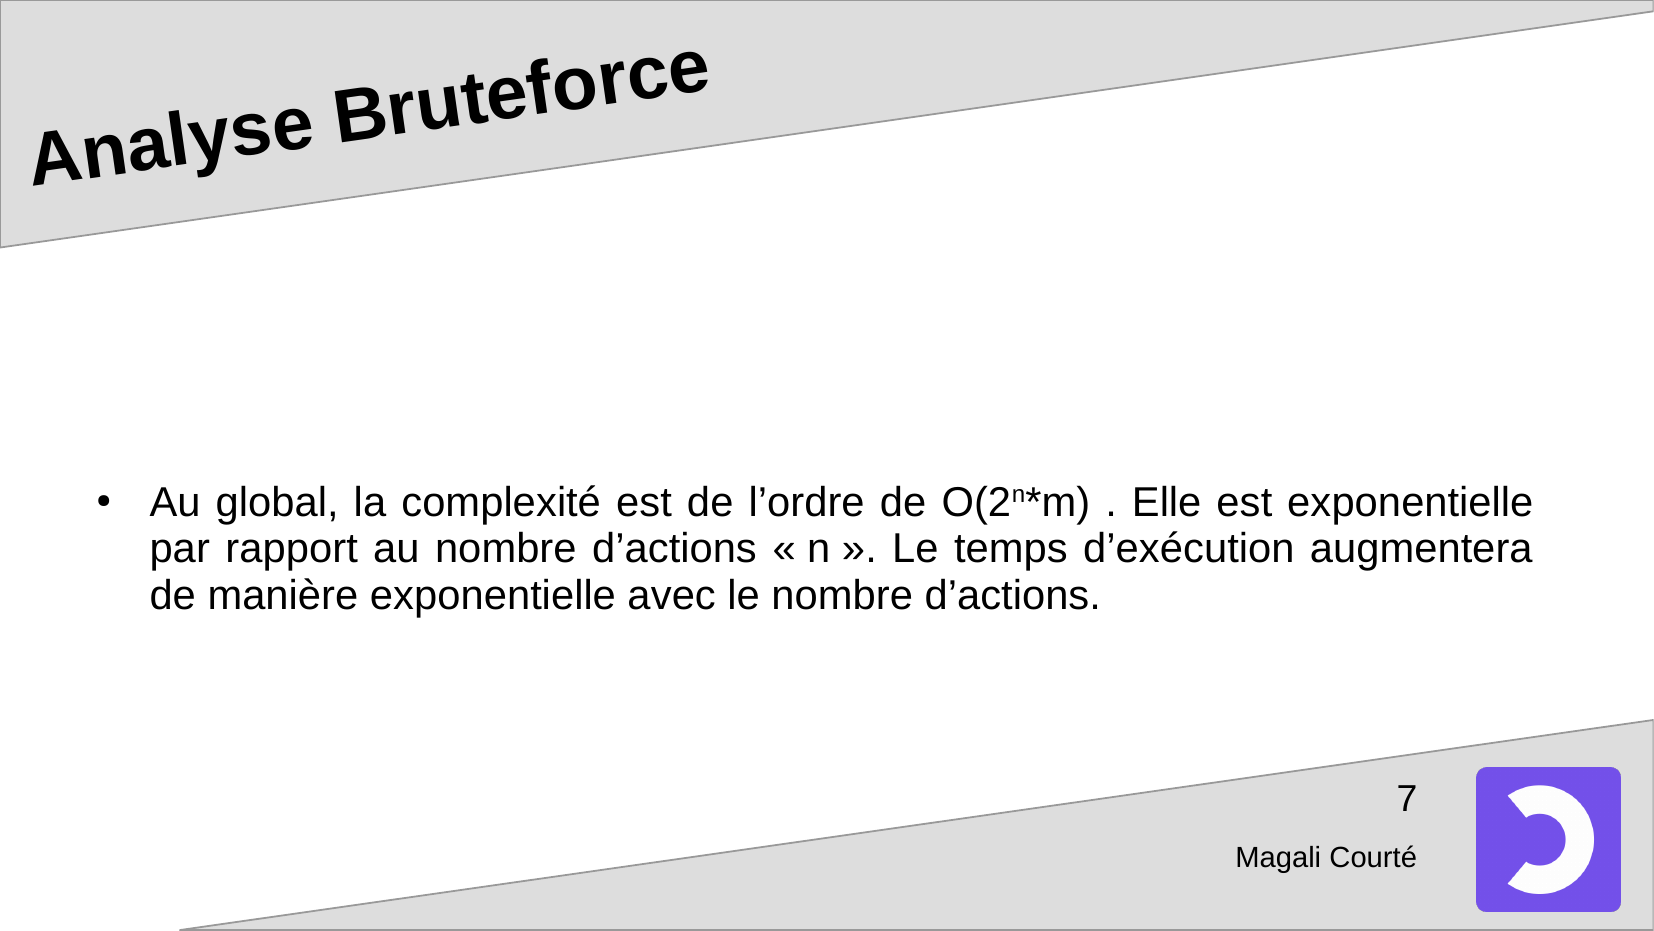

# Analyse Bruteforce
Au global, la complexité est de l’ordre de O(2n*m) . Elle est exponentielle par rapport au nombre d’actions « n ». Le temps d’exécution augmentera de manière exponentielle avec le nombre d’actions.
7